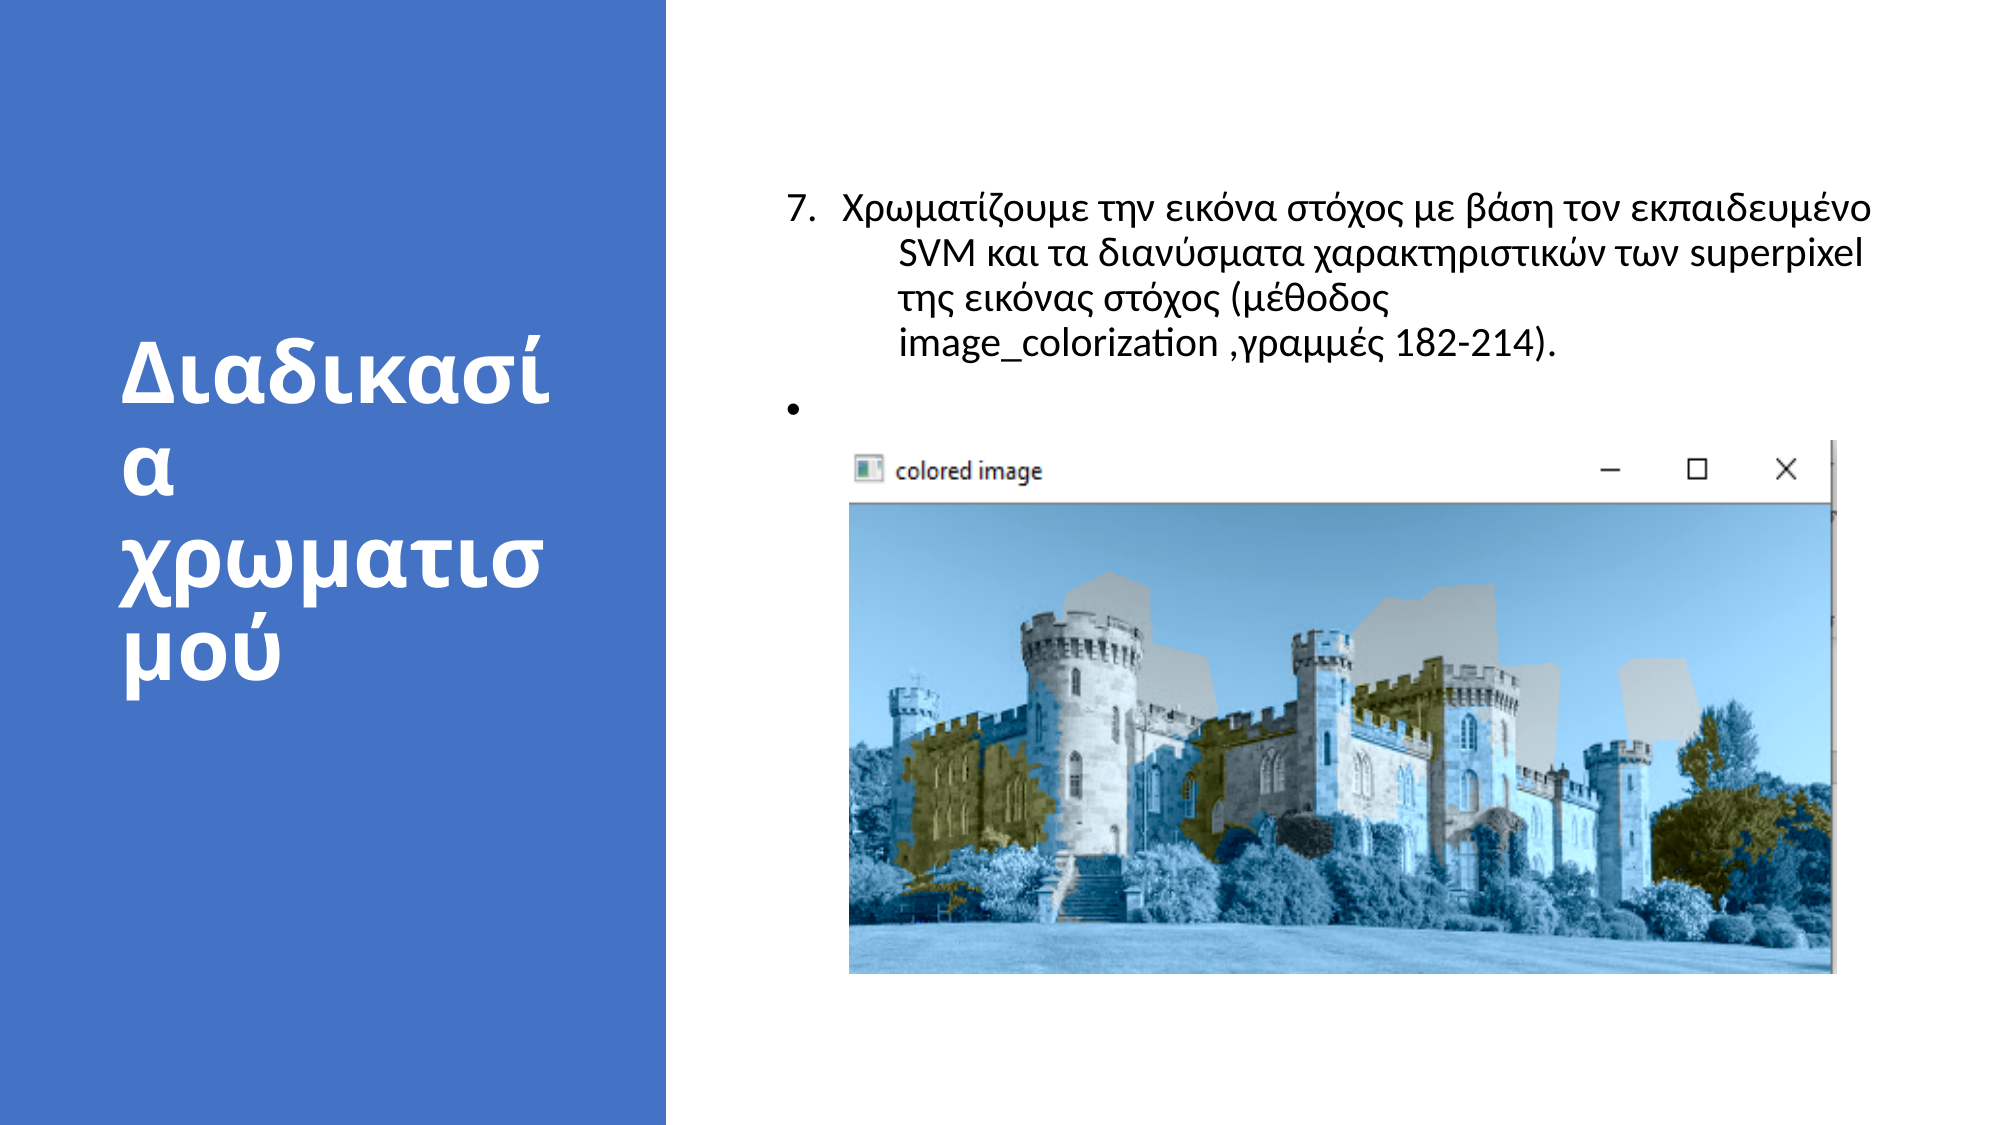

# Διαδικασία χρωματισμού
Χρωματίζουμε την εικόνα στόχος με βάση τον εκπαιδευμένο SVM και τα διανύσματα χαρακτηριστικών των superpixel της εικόνας στόχος (μέθοδος image_colorization ,γραμμές 182-214).